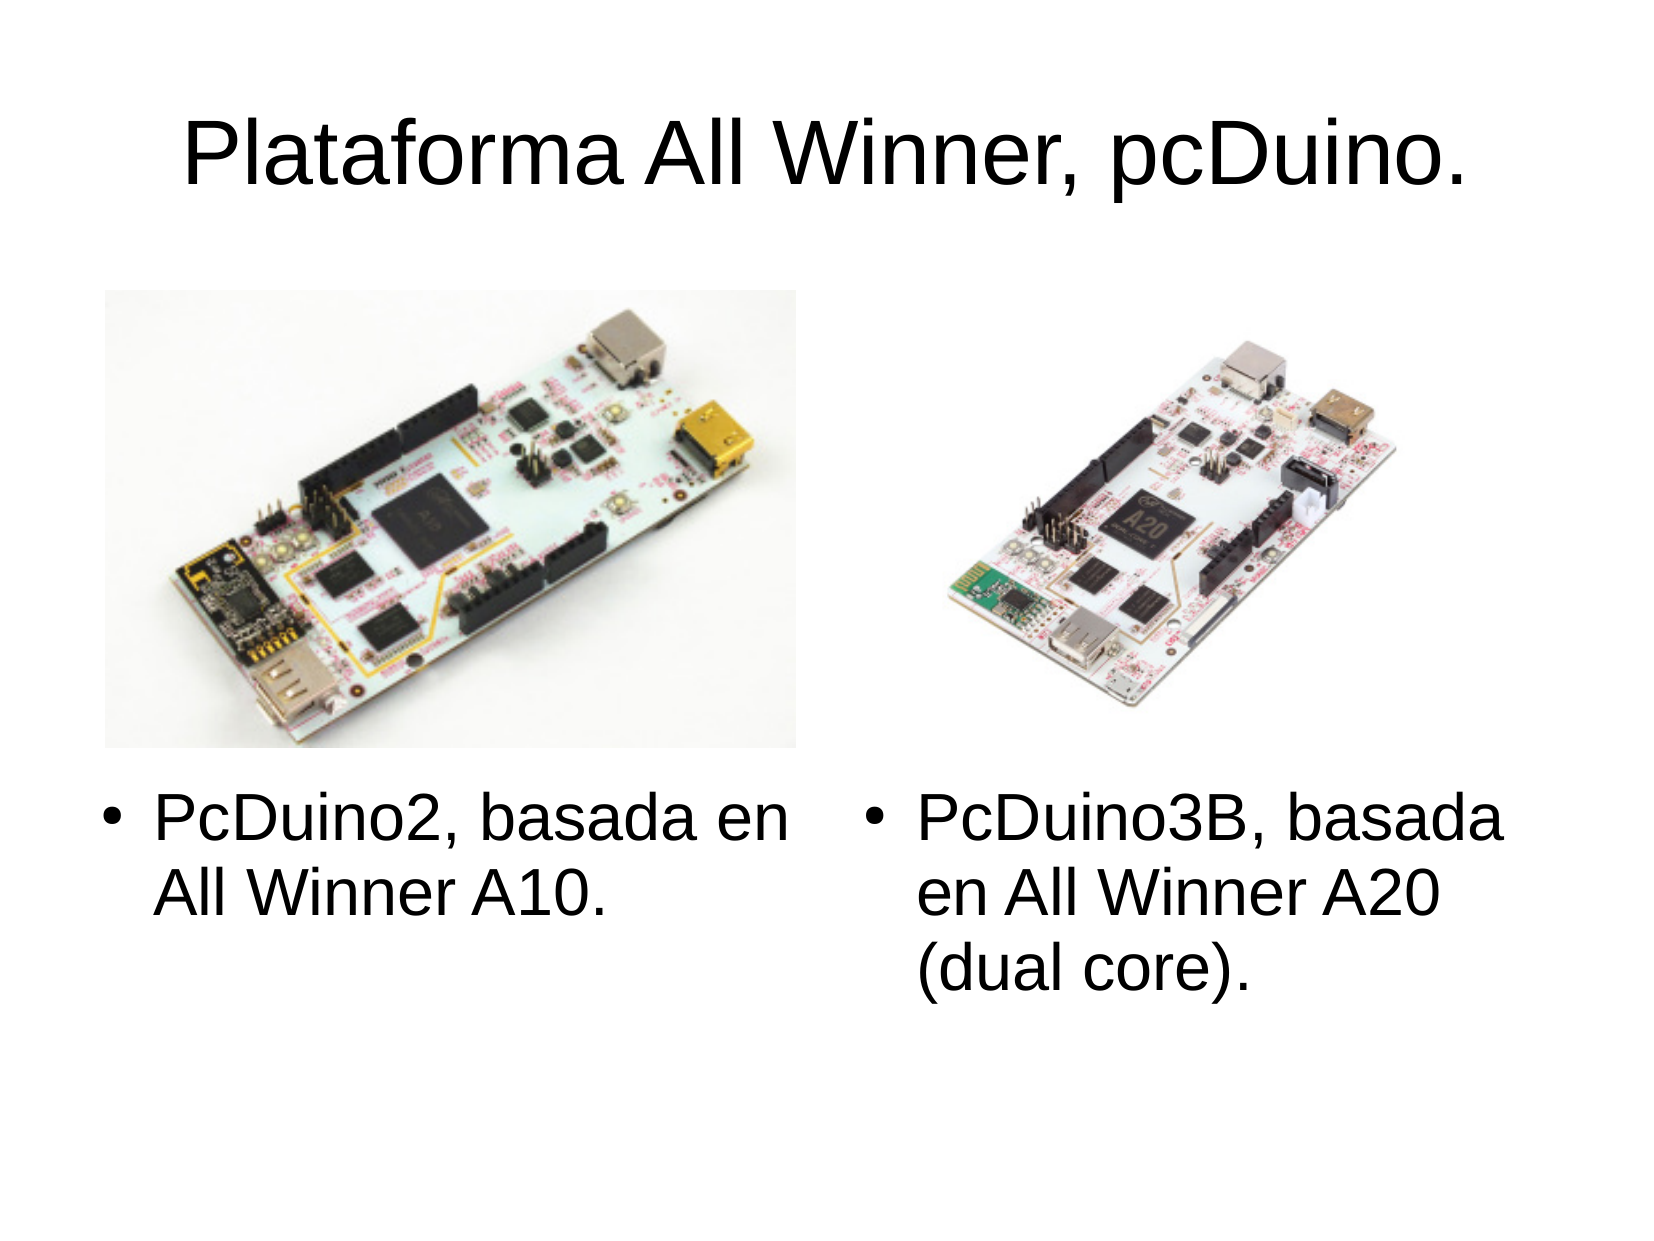

# Plataforma All Winner, pcDuino.
PcDuino2, basada en All Winner A10.
PcDuino3B, basada en All Winner A20 (dual core).